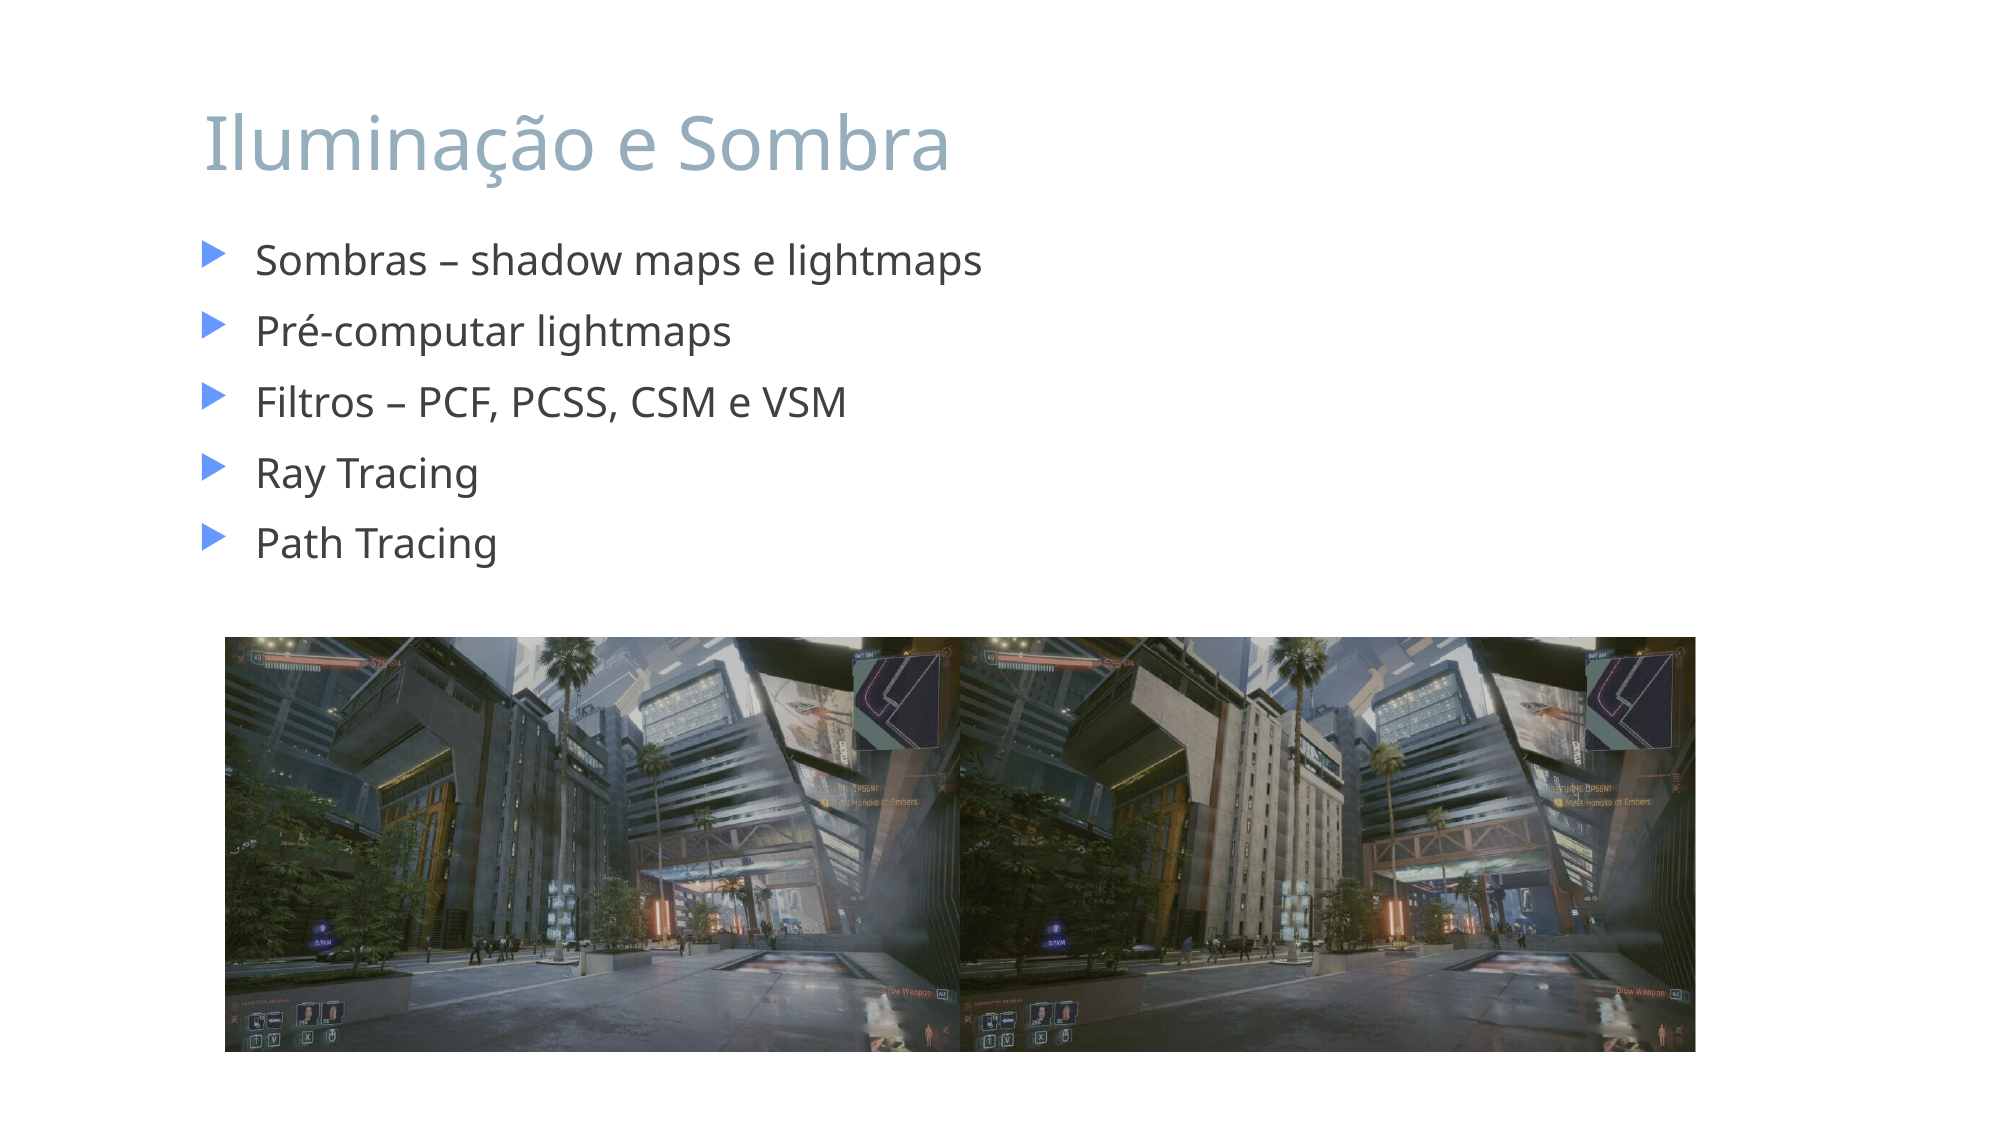

# Iluminação e Sombra
Sombras – shadow maps e lightmaps
Pré-computar lightmaps
Filtros – PCF, PCSS, CSM e VSM
Ray Tracing
Path Tracing